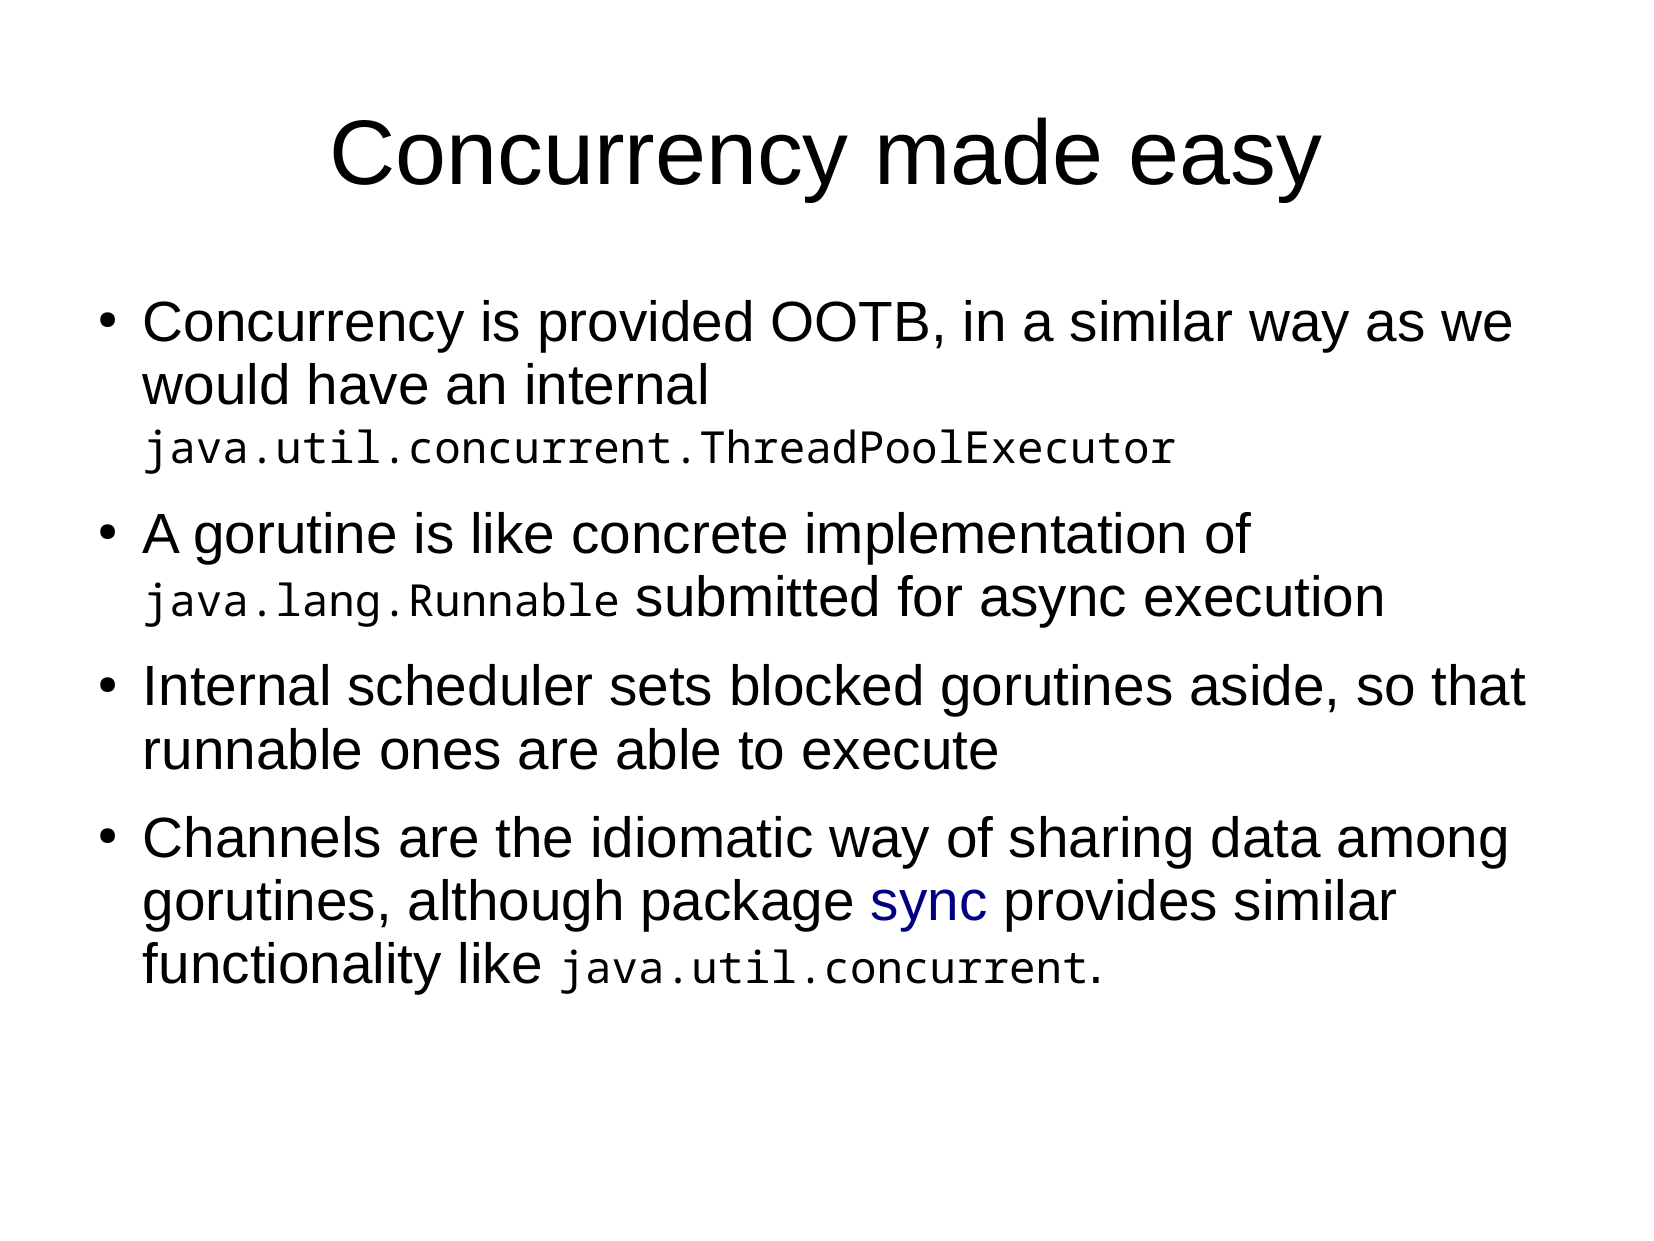

# Concurrency made easy
Concurrency is provided OOTB, in a similar way as we would have an internal java.util.concurrent.ThreadPoolExecutor
A gorutine is like concrete implementation of java.lang.Runnable submitted for async execution
Internal scheduler sets blocked gorutines aside, so that runnable ones are able to execute
Channels are the idiomatic way of sharing data among gorutines, although package sync provides similar functionality like java.util.concurrent.